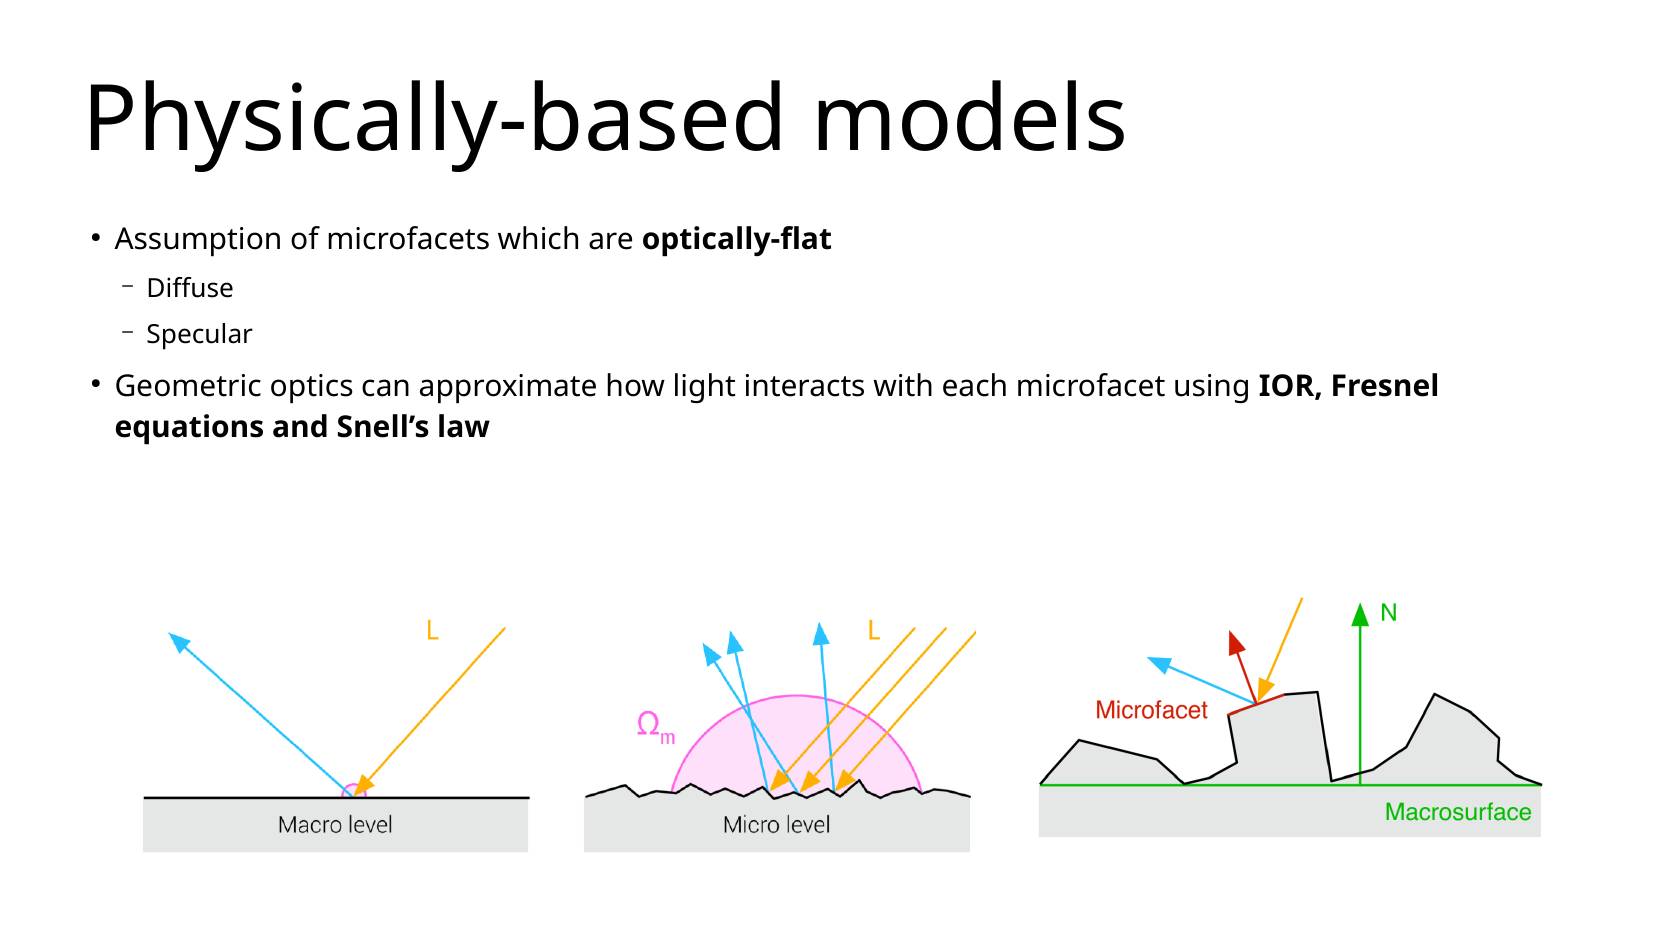

# Physically-based models
Assumption of microfacets which are optically-flat
Diffuse
Specular
Geometric optics can approximate how light interacts with each microfacet using IOR, Fresnel equations and Snell’s law